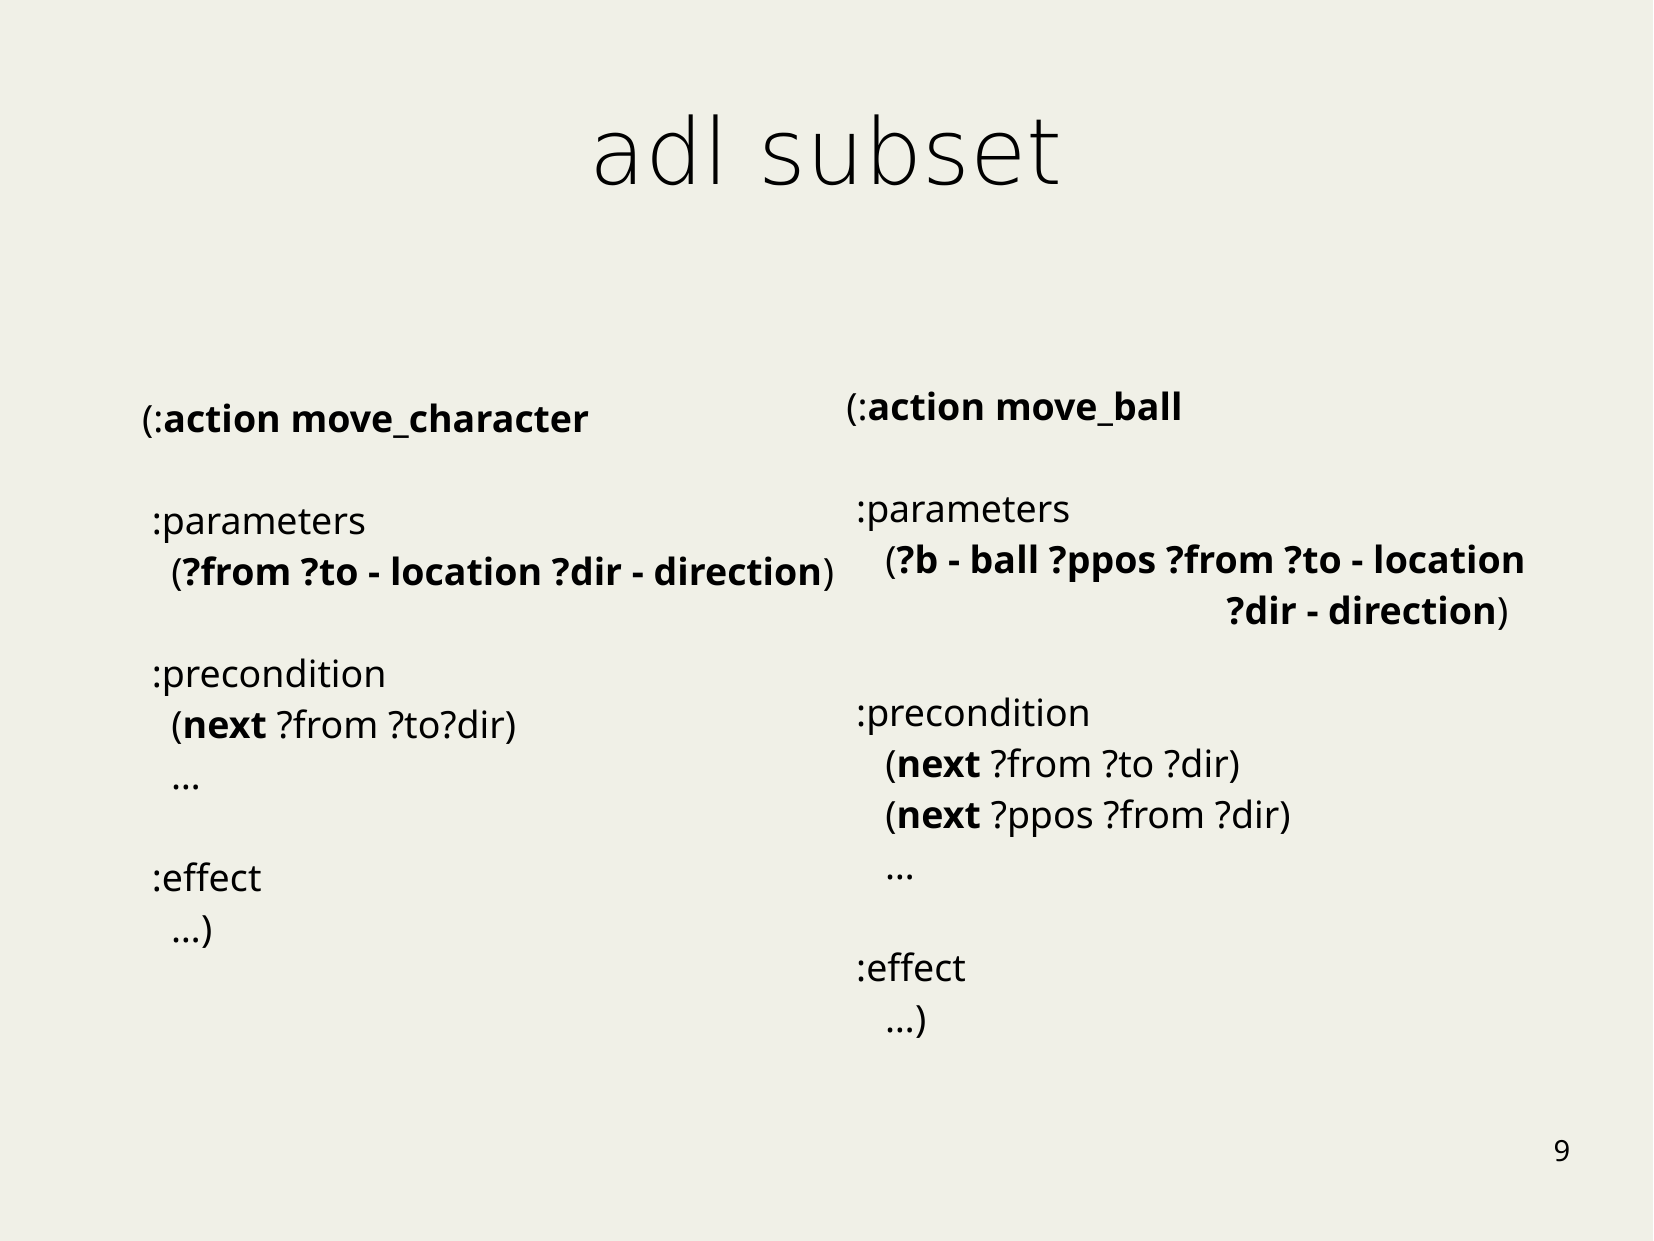

# adl subset
 (:action move_ball
 :parameters
 (?b - ball ?ppos ?from ?to - location
 ?dir - direction)
 :precondition
 (next ?from ?to ?dir)
 (next ?ppos ?from ?dir)
 …
 :effect
 …)
 (:action move_character
 :parameters
 (?from ?to - location ?dir - direction)
 :precondition
 (next ?from ?to?dir)
 …
 :effect
 …)
9